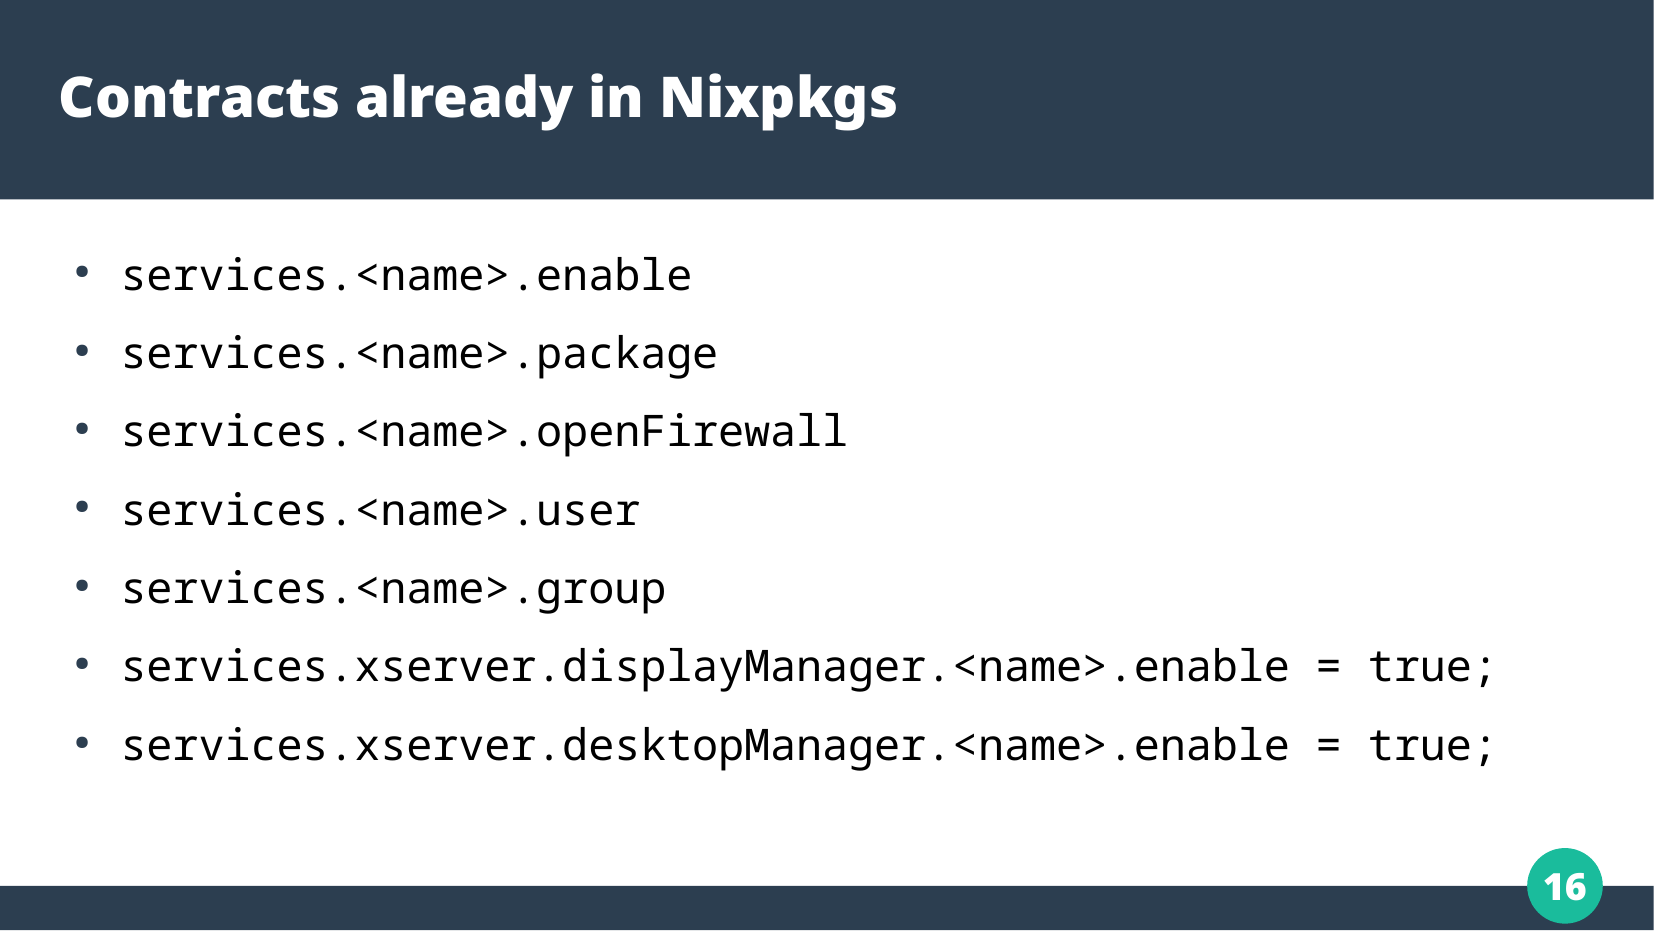

# Contracts already in Nixpkgs
services.<name>.enable
services.<name>.package
services.<name>.openFirewall
services.<name>.user
services.<name>.group
services.xserver.displayManager.<name>.enable = true;
services.xserver.desktopManager.<name>.enable = true;